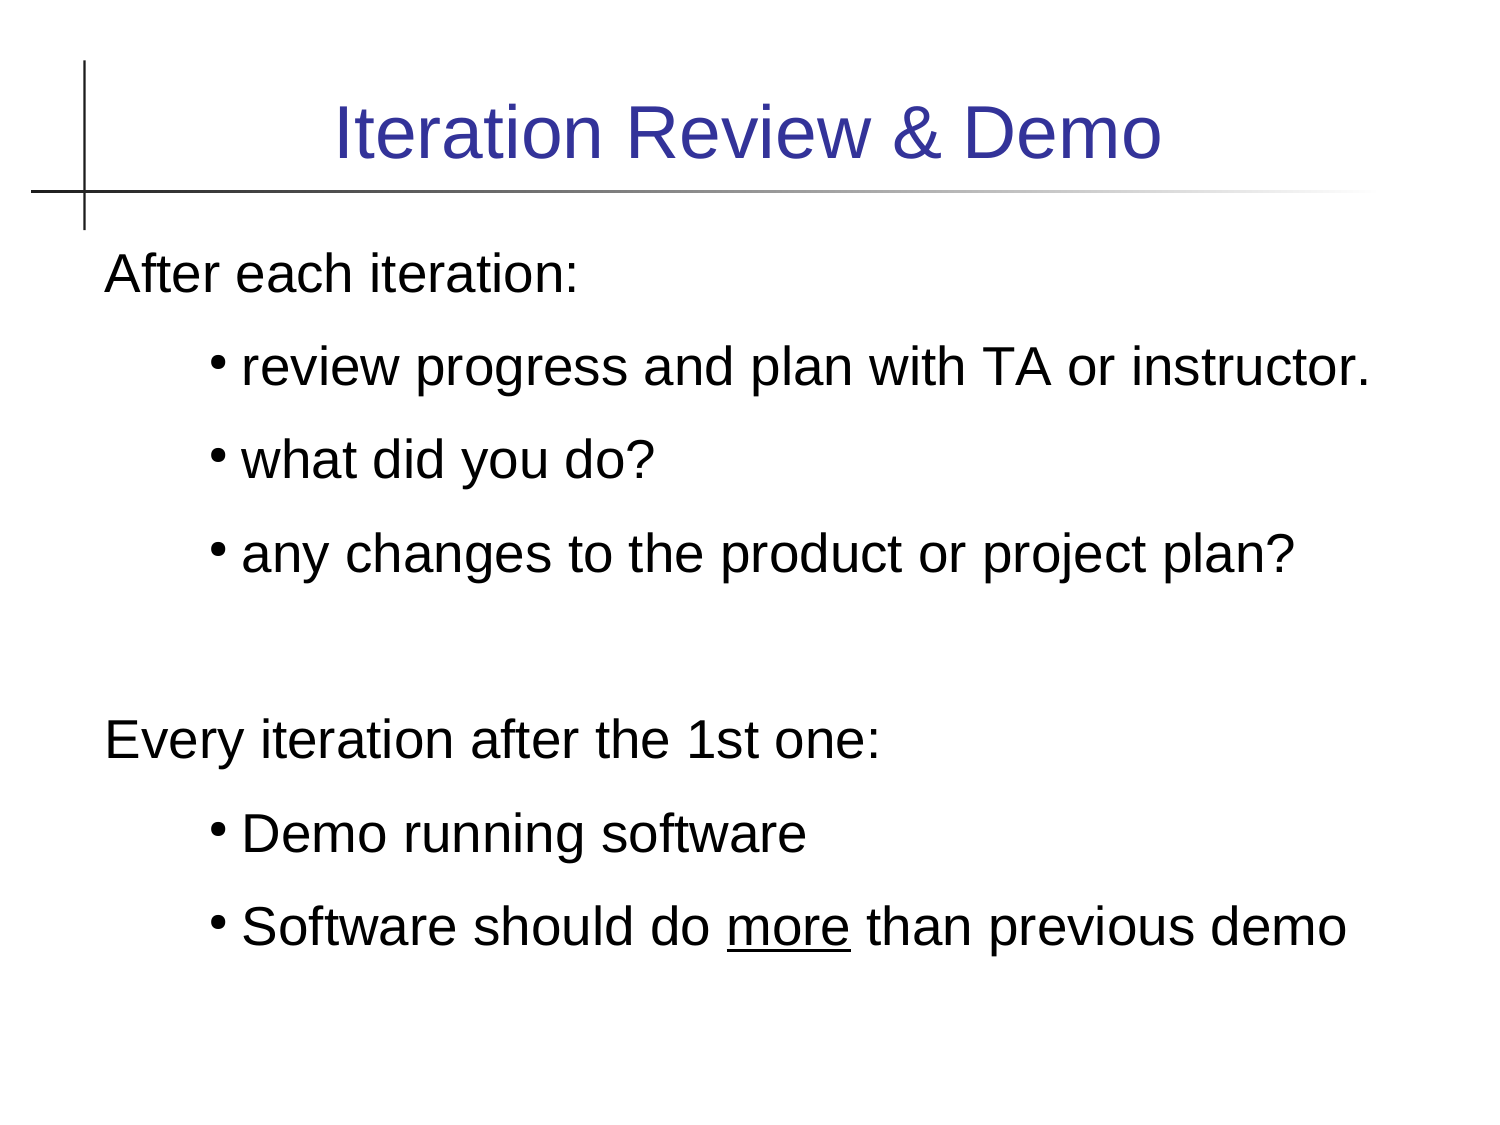

# Iteration Review & Demo
After each iteration:
review progress and plan with TA or instructor.
what did you do?
any changes to the product or project plan?
Every iteration after the 1st one:
Demo running software
Software should do more than previous demo